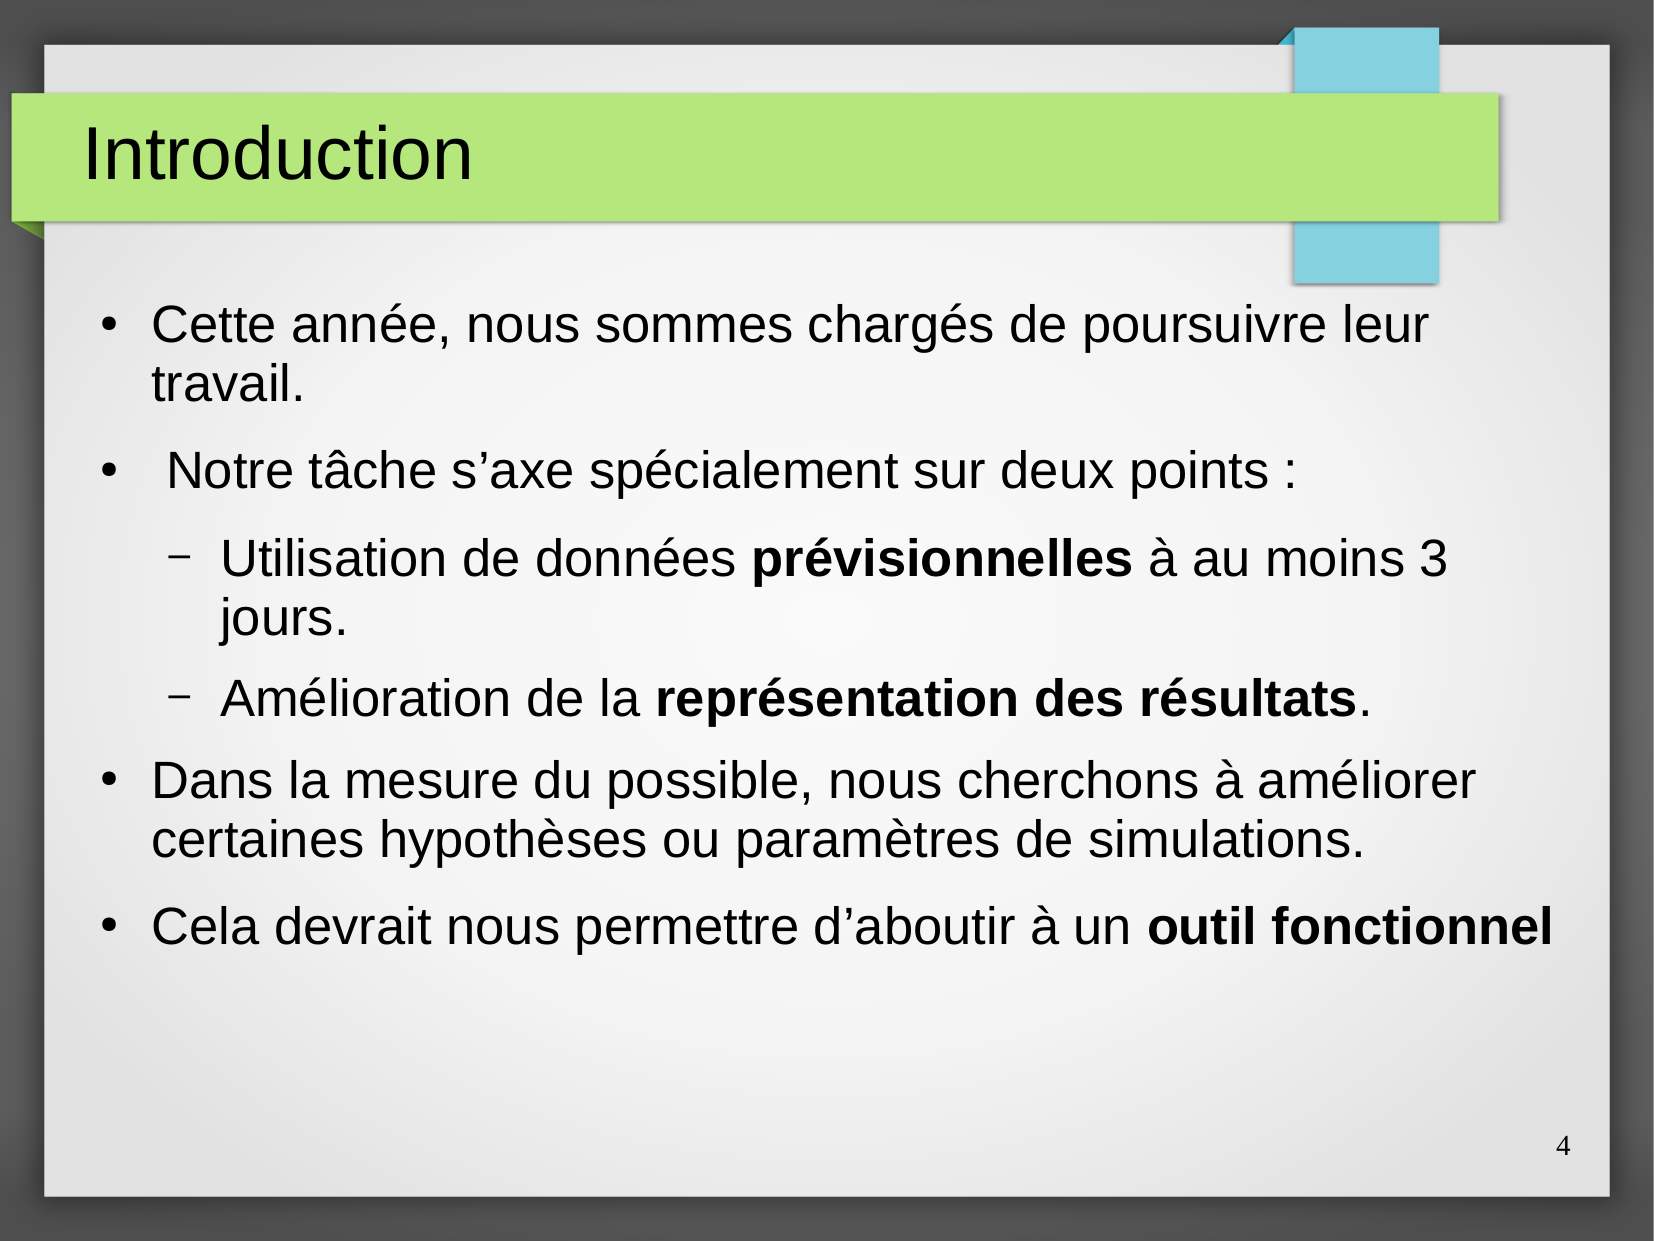

# Introduction
Cette année, nous sommes chargés de poursuivre leur travail.
 Notre tâche s’axe spécialement sur deux points :
Utilisation de données prévisionnelles à au moins 3 jours.
Amélioration de la représentation des résultats.
Dans la mesure du possible, nous cherchons à améliorer certaines hypothèses ou paramètres de simulations.
Cela devrait nous permettre d’aboutir à un outil fonctionnel
4